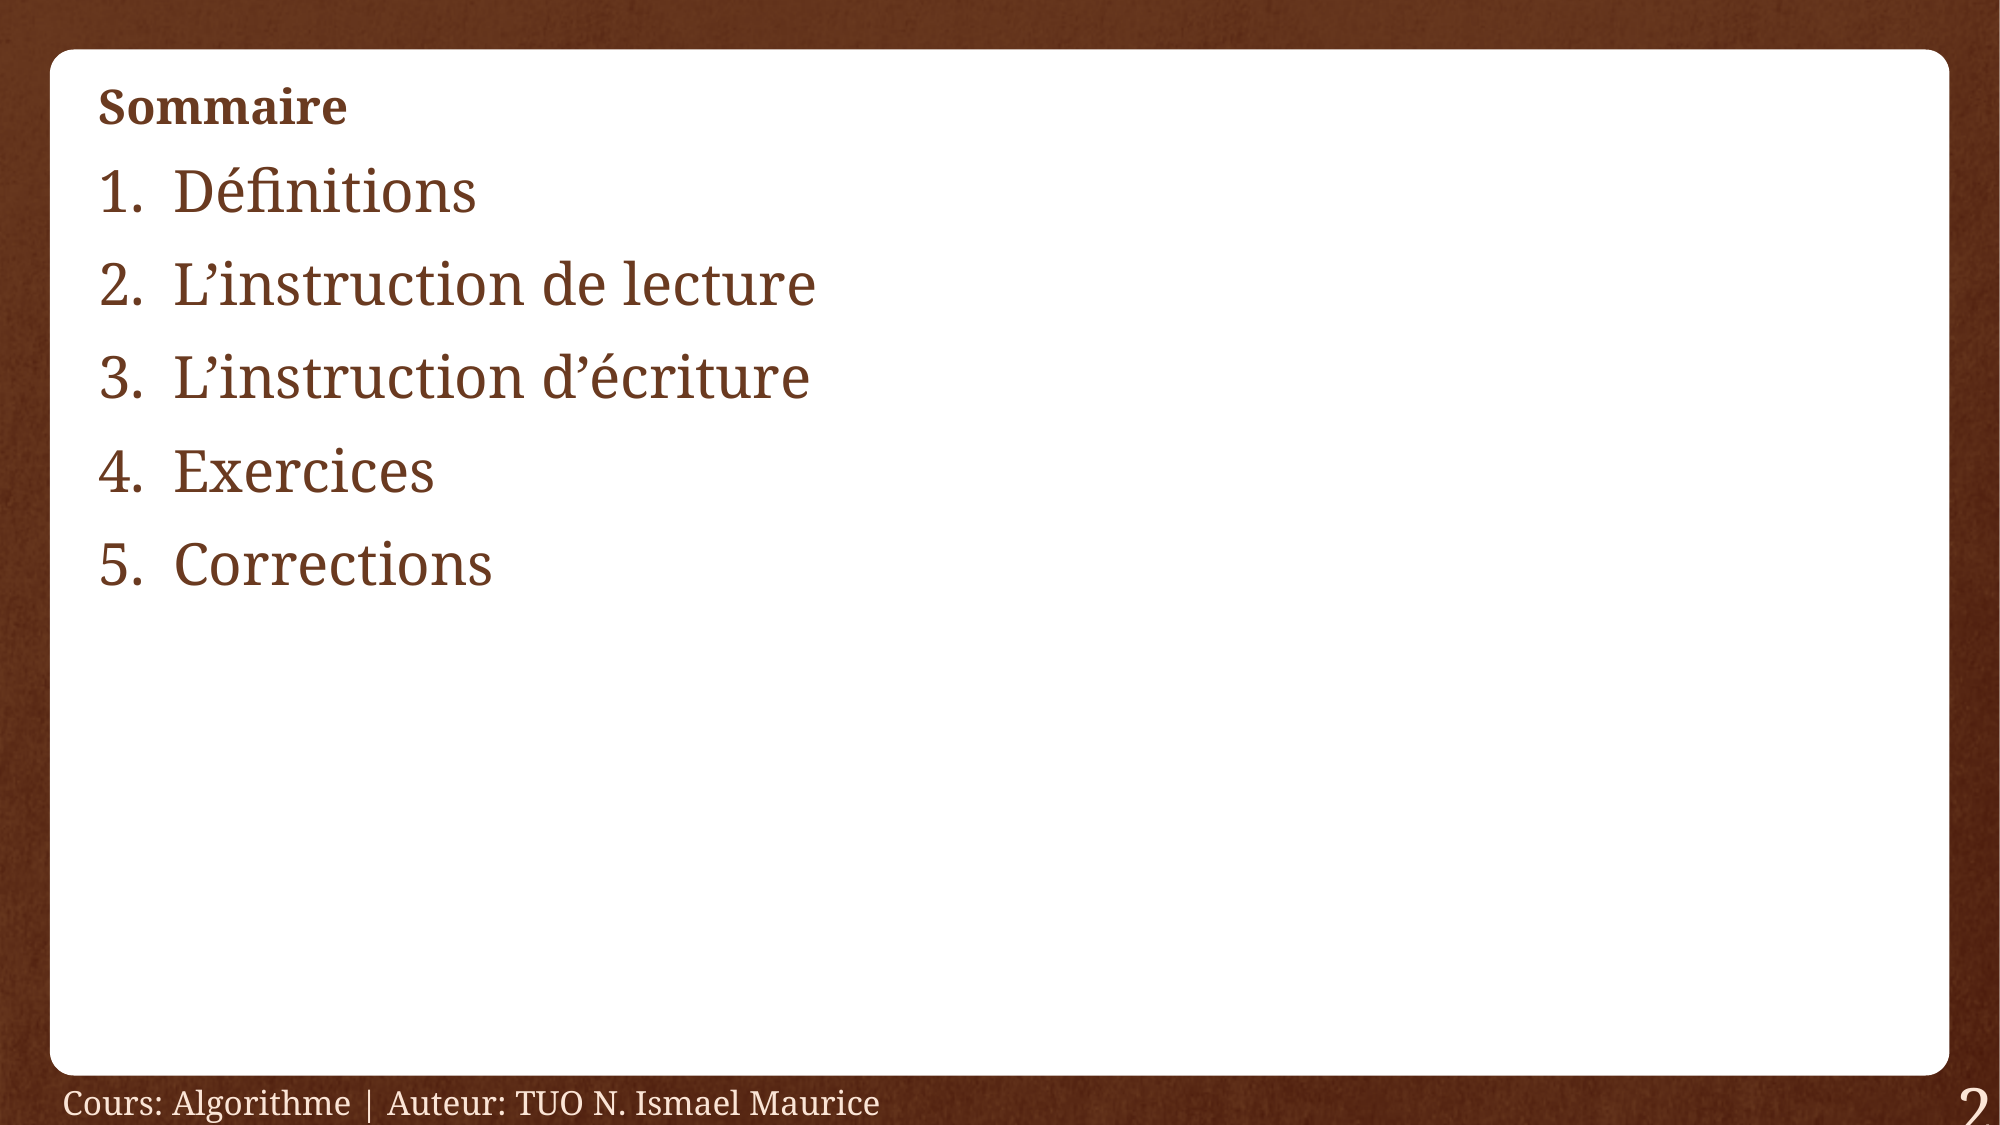

# Sommaire
Définitions
L’instruction de lecture
L’instruction d’écriture
Exercices
Corrections
Cours: Algorithme | Auteur: TUO N. Ismael Maurice